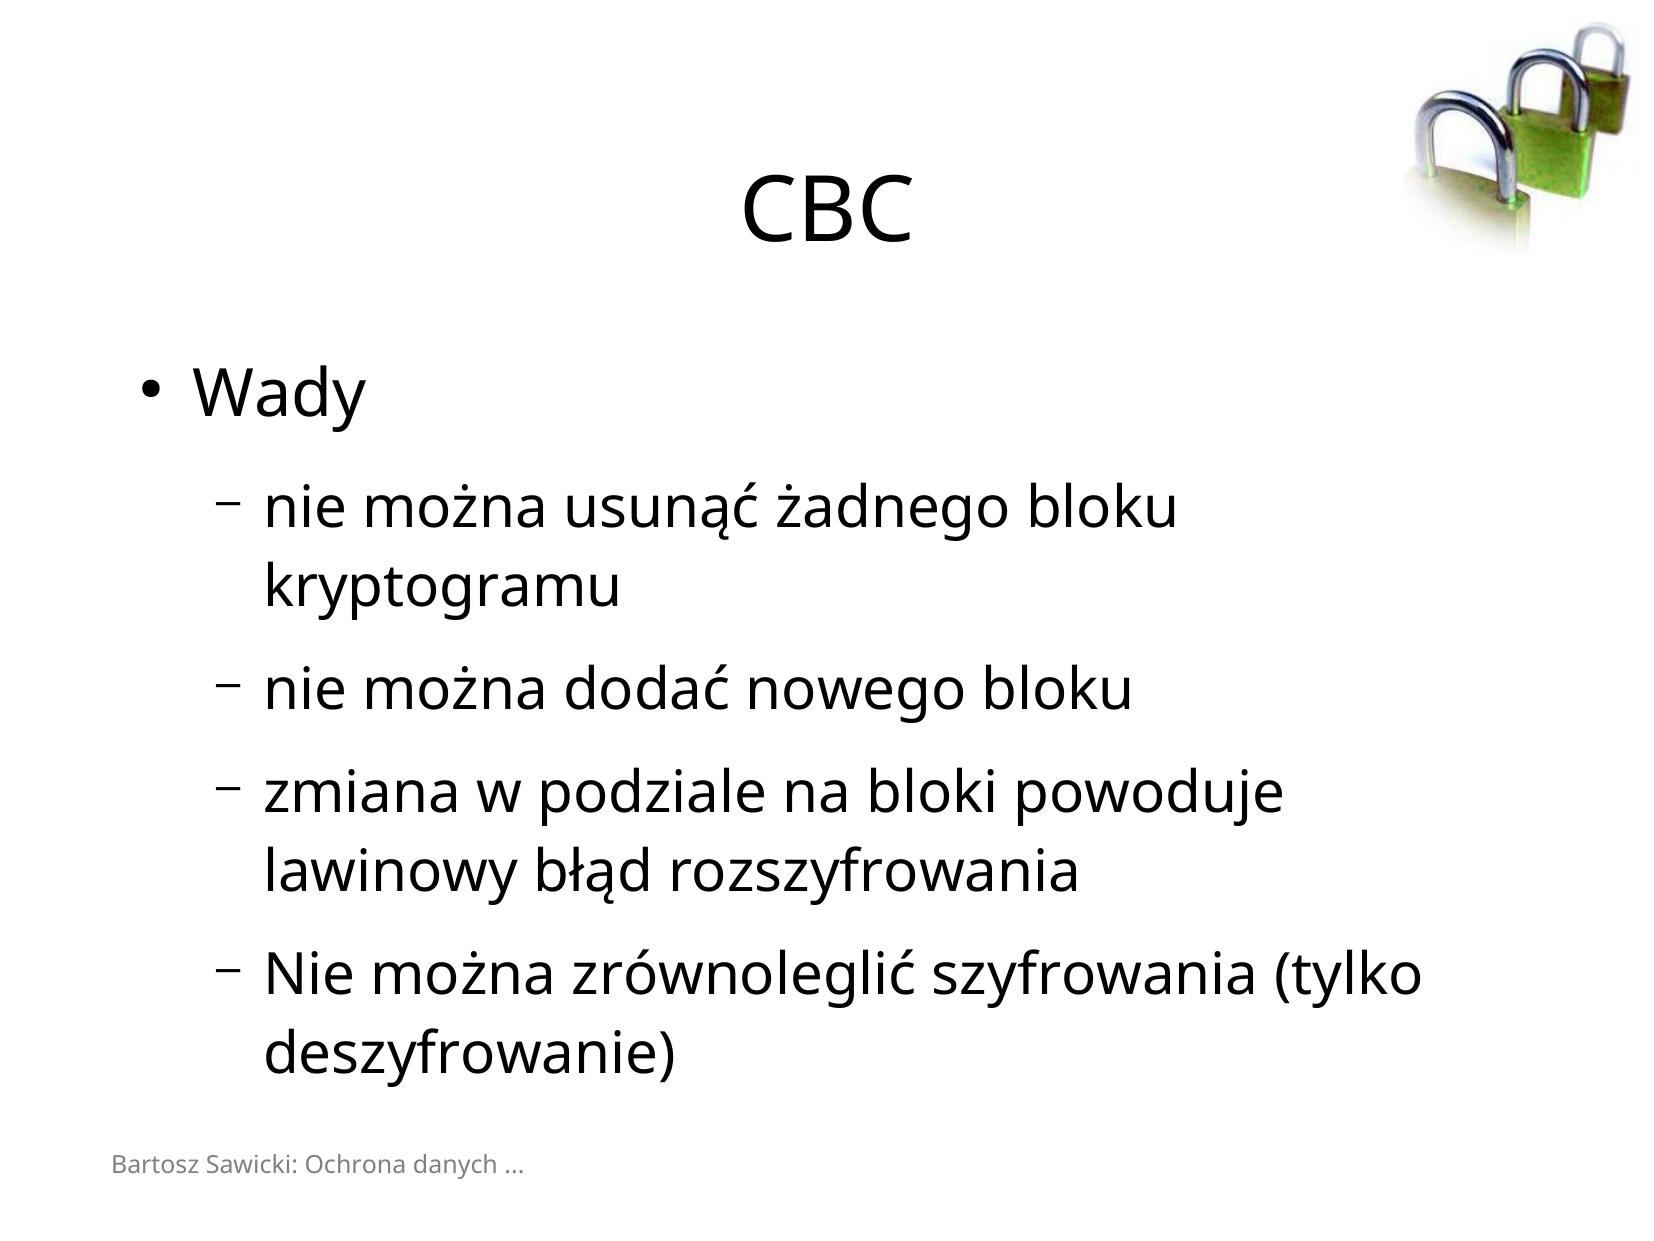

# CBC
Wady
nie można usunąć żadnego bloku kryptogramu
nie można dodać nowego bloku
zmiana w podziale na bloki powoduje lawinowy błąd rozszyfrowania
Nie można zrównoleglić szyfrowania (tylko deszyfrowanie)